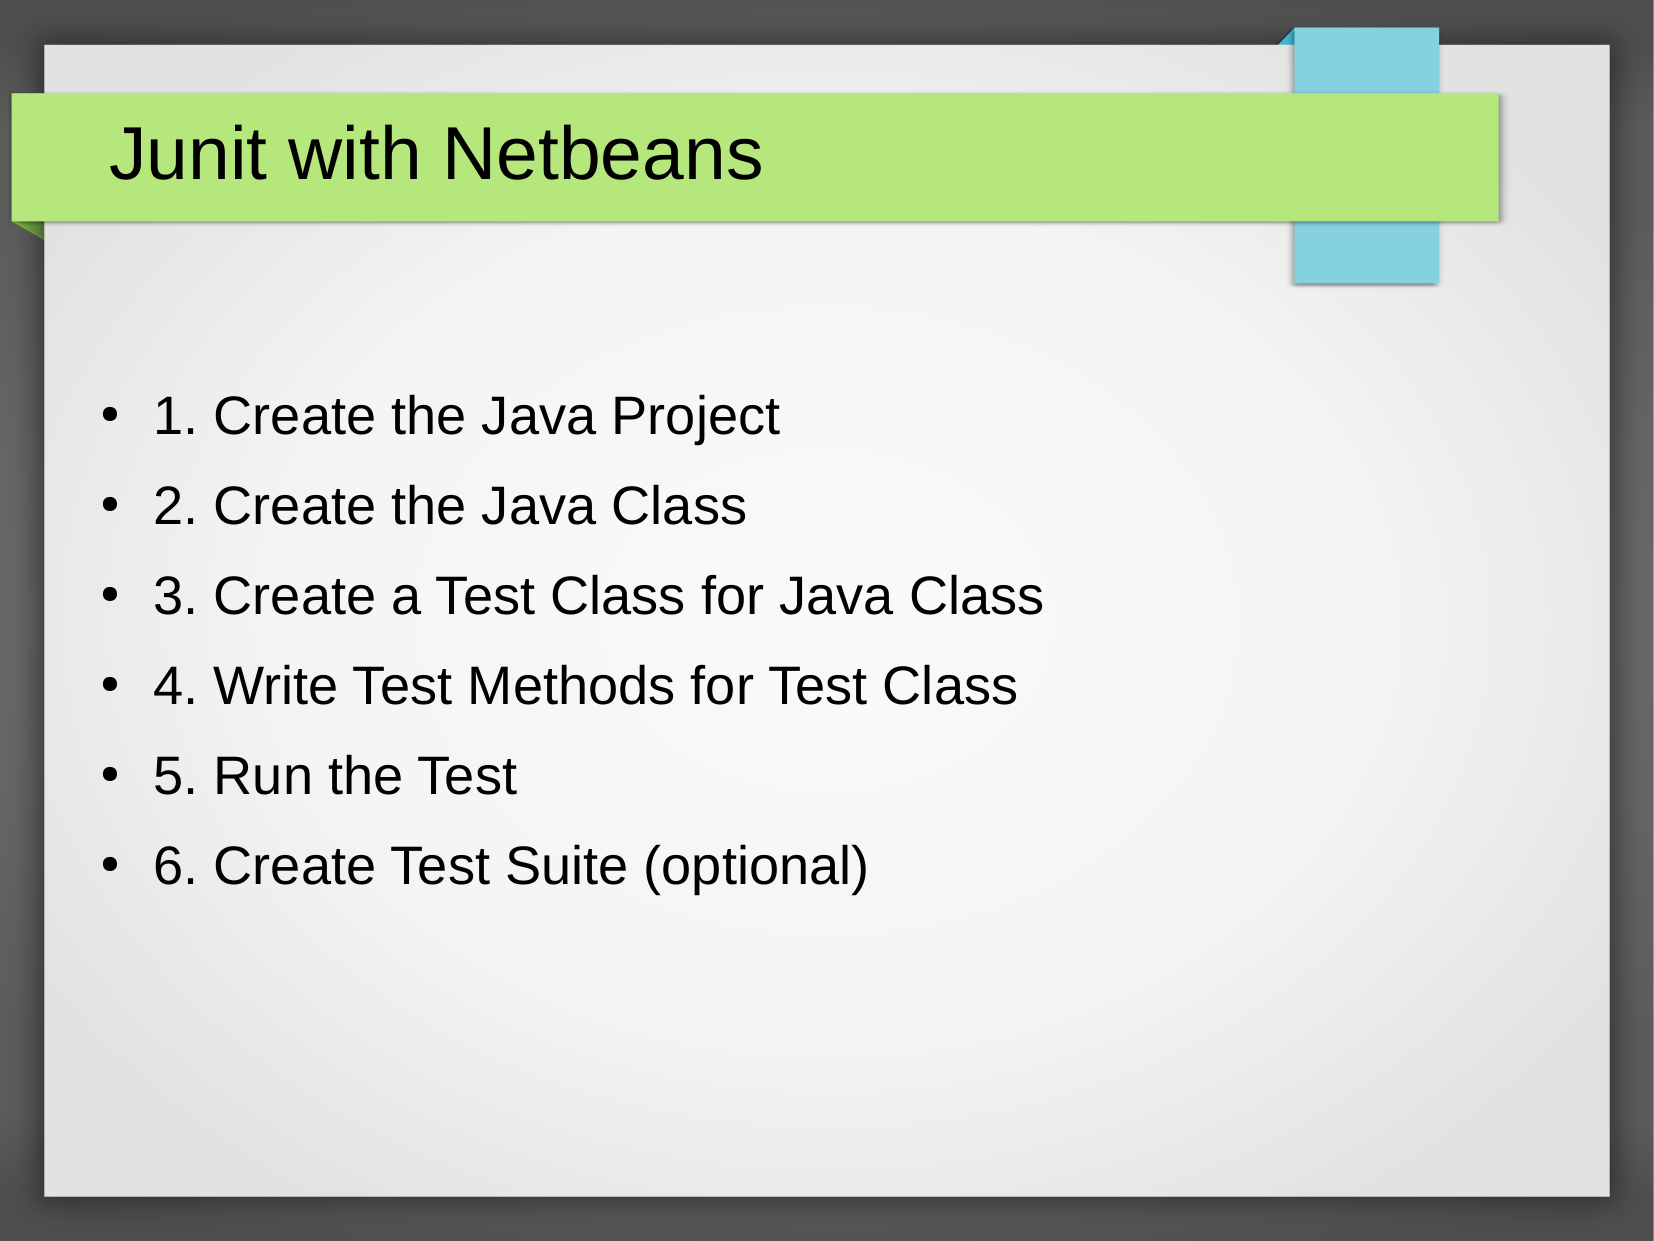

# Junit with Netbeans
1. Create the Java Project
2. Create the Java Class
3. Create a Test Class for Java Class
4. Write Test Methods for Test Class
5. Run the Test
6. Create Test Suite (optional)